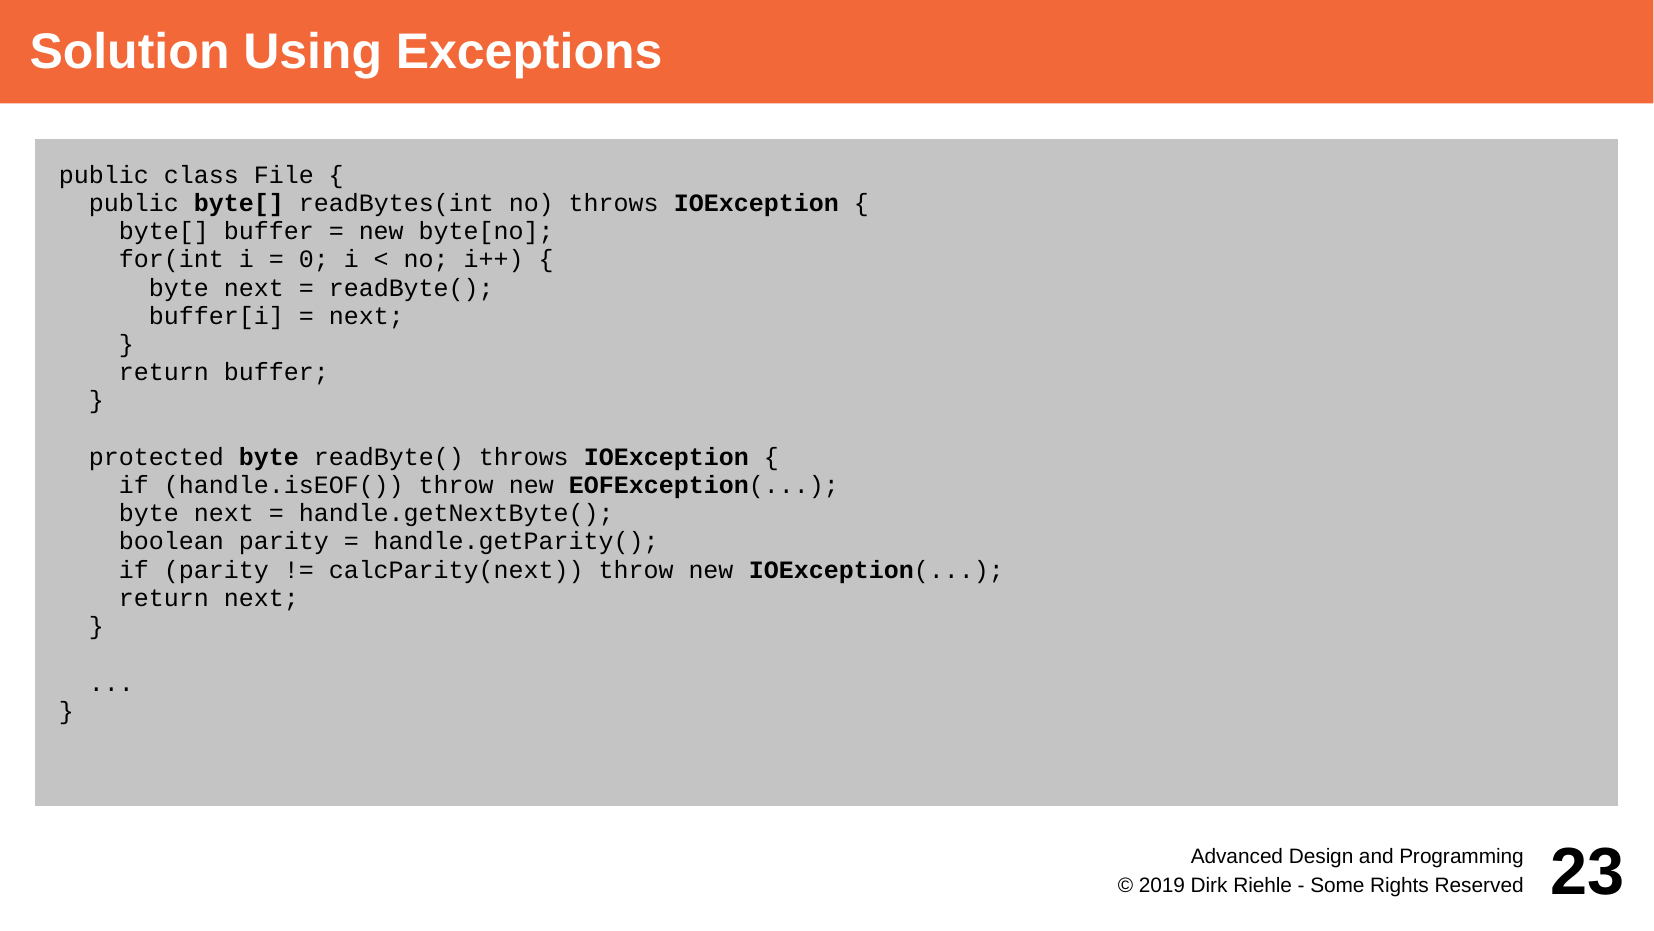

# Solution Using Exceptions
public class File {
 public byte[] readBytes(int no) throws IOException {
 byte[] buffer = new byte[no];
 for(int i = 0; i < no; i++) {
 byte next = readByte();
 buffer[i] = next;
 }
 return buffer;
 }
 protected byte readByte() throws IOException {
 if (handle.isEOF()) throw new EOFException(...);
 byte next = handle.getNextByte();
 boolean parity = handle.getParity();
 if (parity != calcParity(next)) throw new IOException(...);
 return next;
 }
 ...
}
Advanced Design and Programming
23
© 2019 Dirk Riehle - Some Rights Reserved